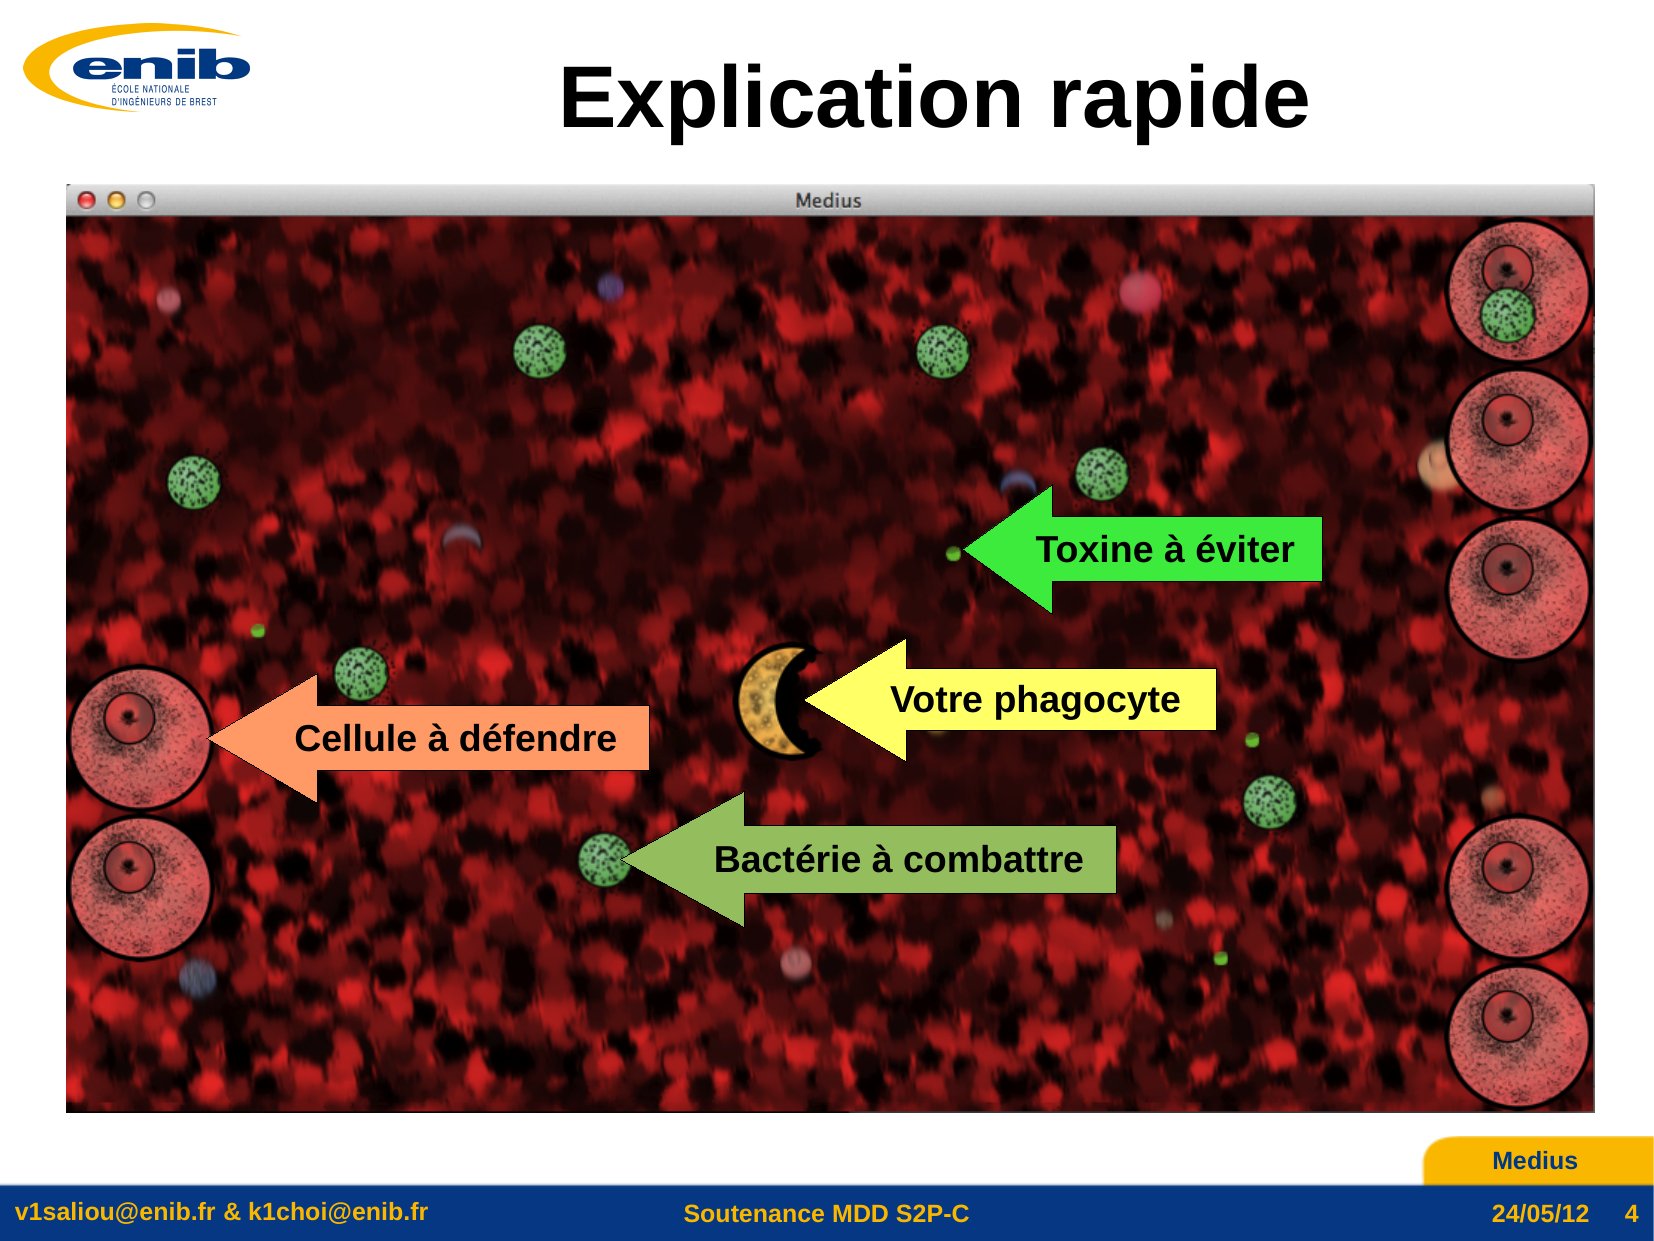

Explication rapide
Toxine à éviter
Votre phagocyte
Cellule à défendre
Bactérie à combattre